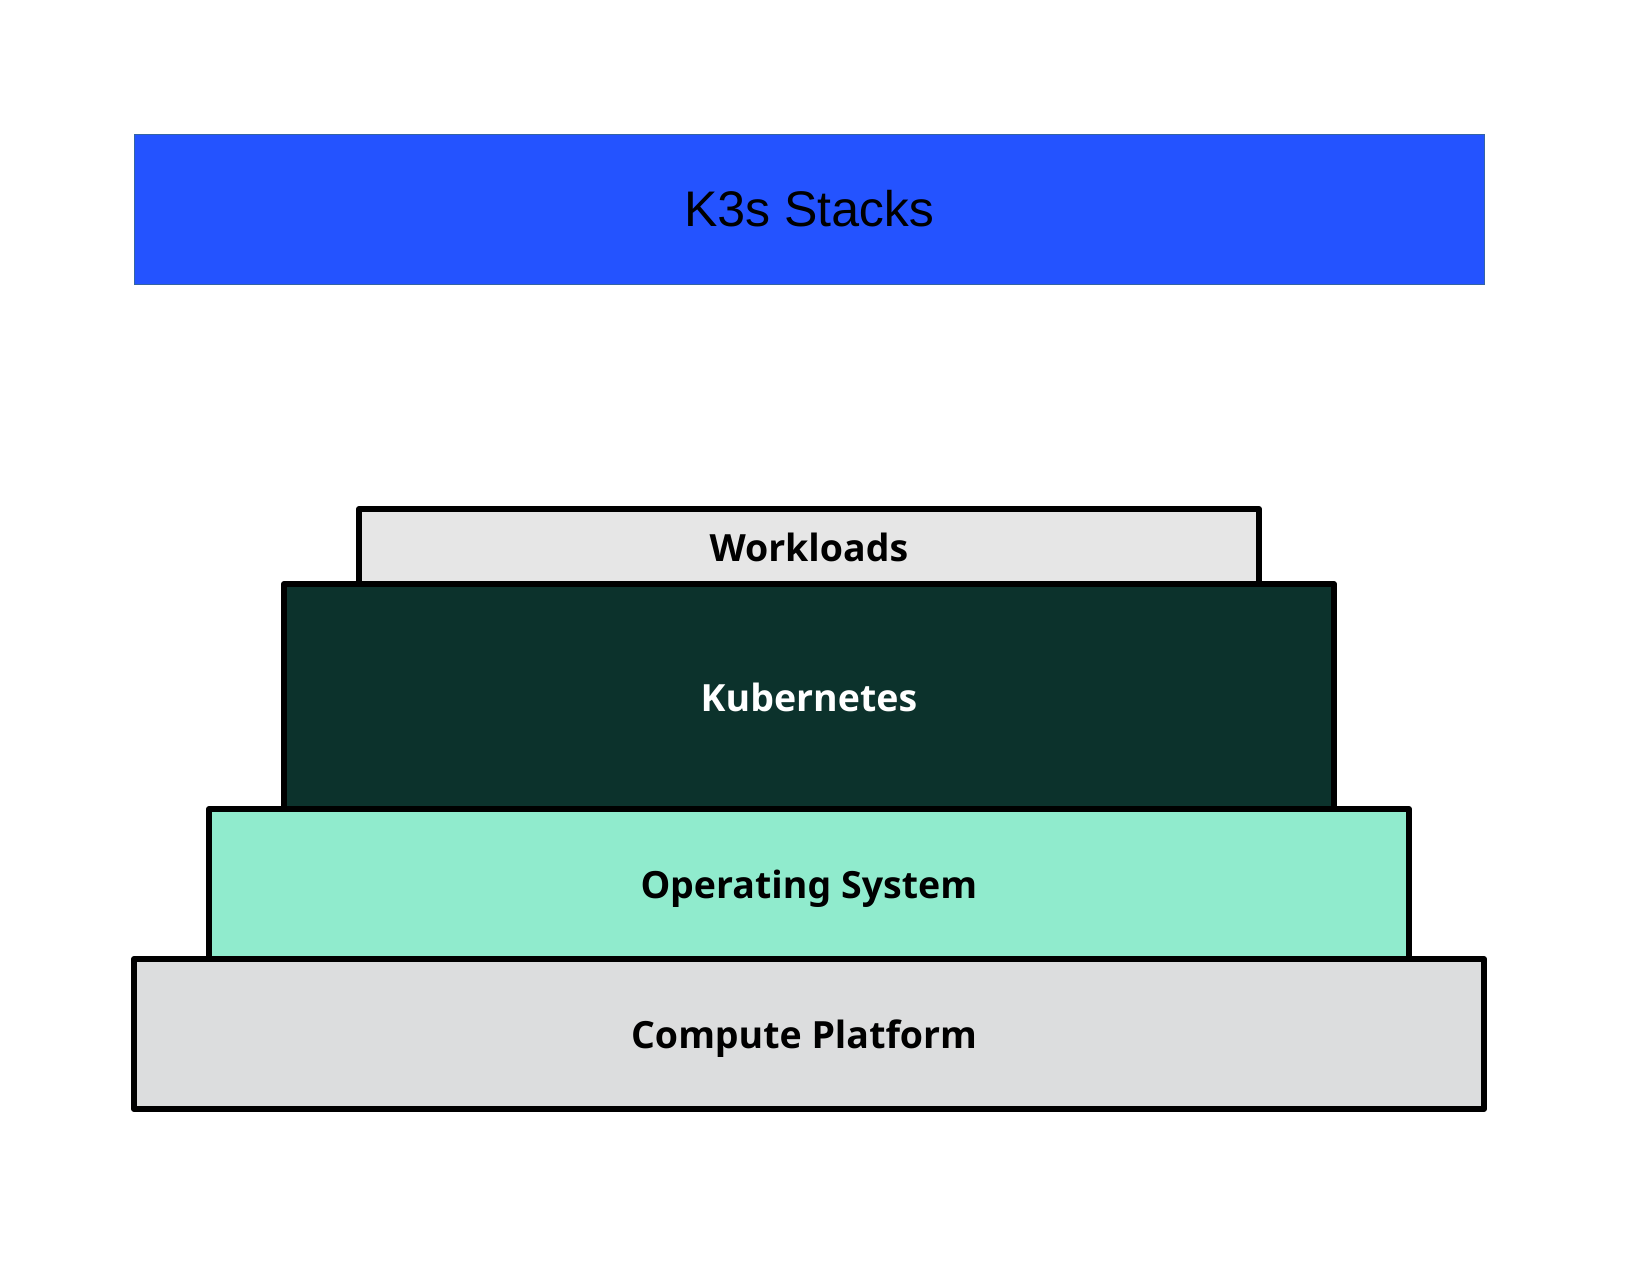

K3s Stacks
Workloads
Kubernetes
Operating System
Compute Platform